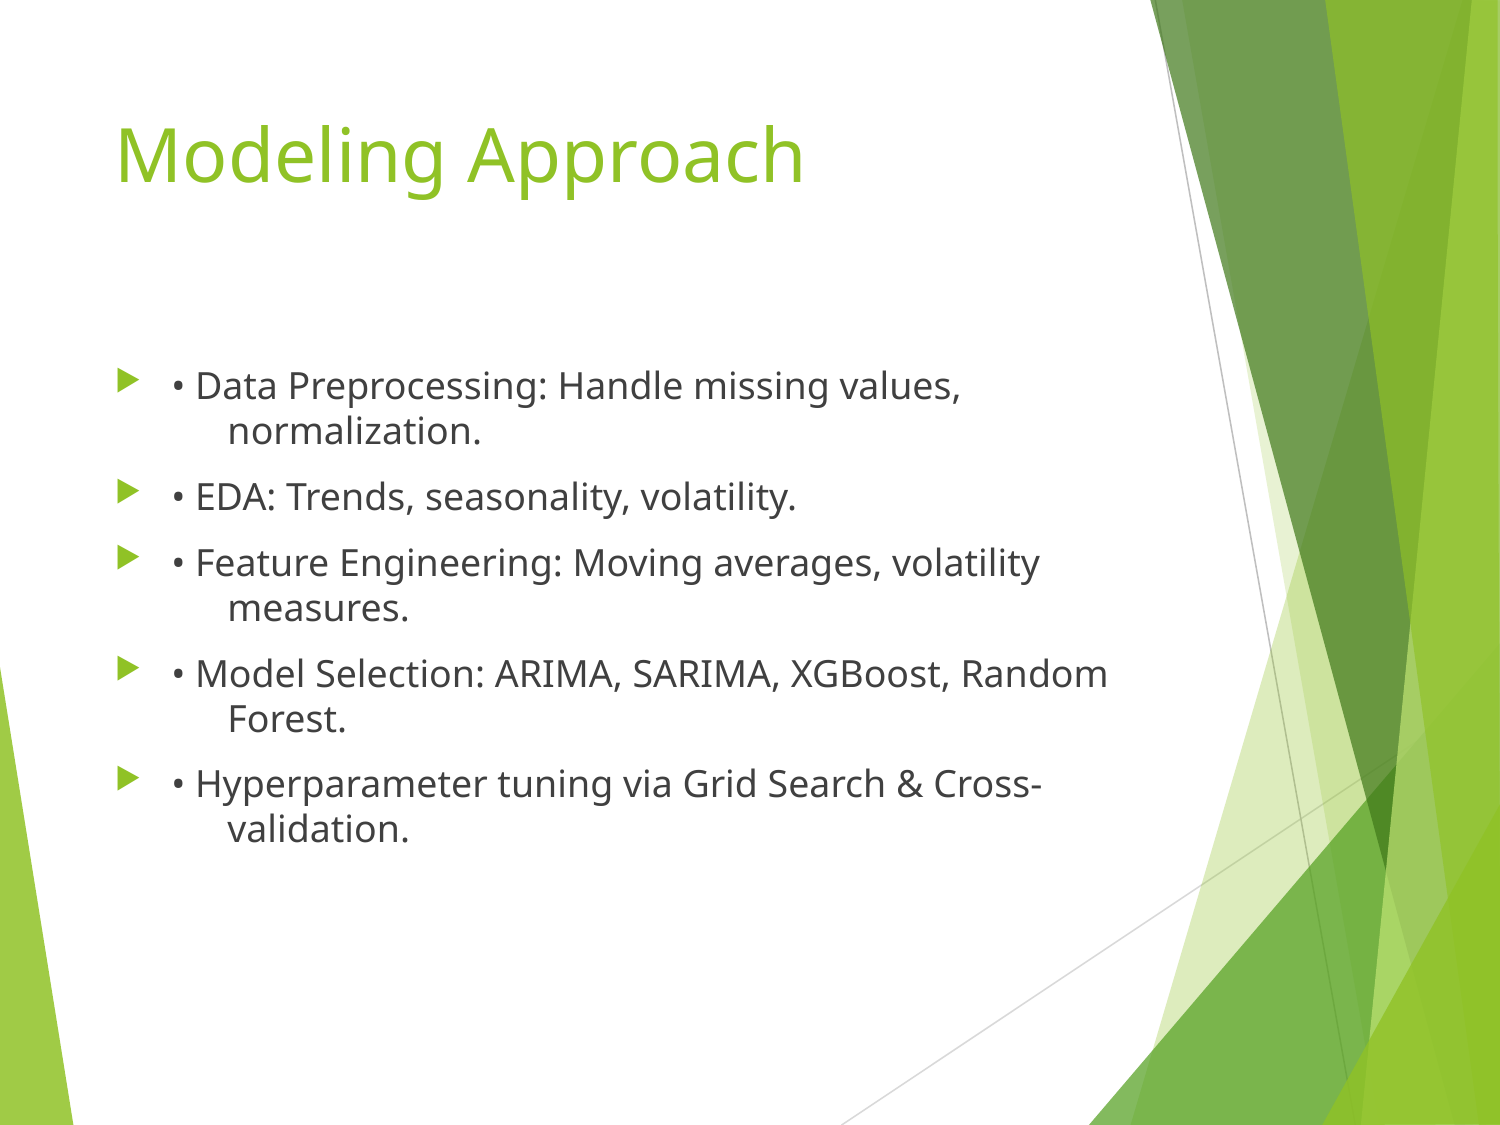

# Modeling Approach
• Data Preprocessing: Handle missing values, normalization.
• EDA: Trends, seasonality, volatility.
• Feature Engineering: Moving averages, volatility measures.
• Model Selection: ARIMA, SARIMA, XGBoost, Random Forest.
• Hyperparameter tuning via Grid Search & Cross-validation.